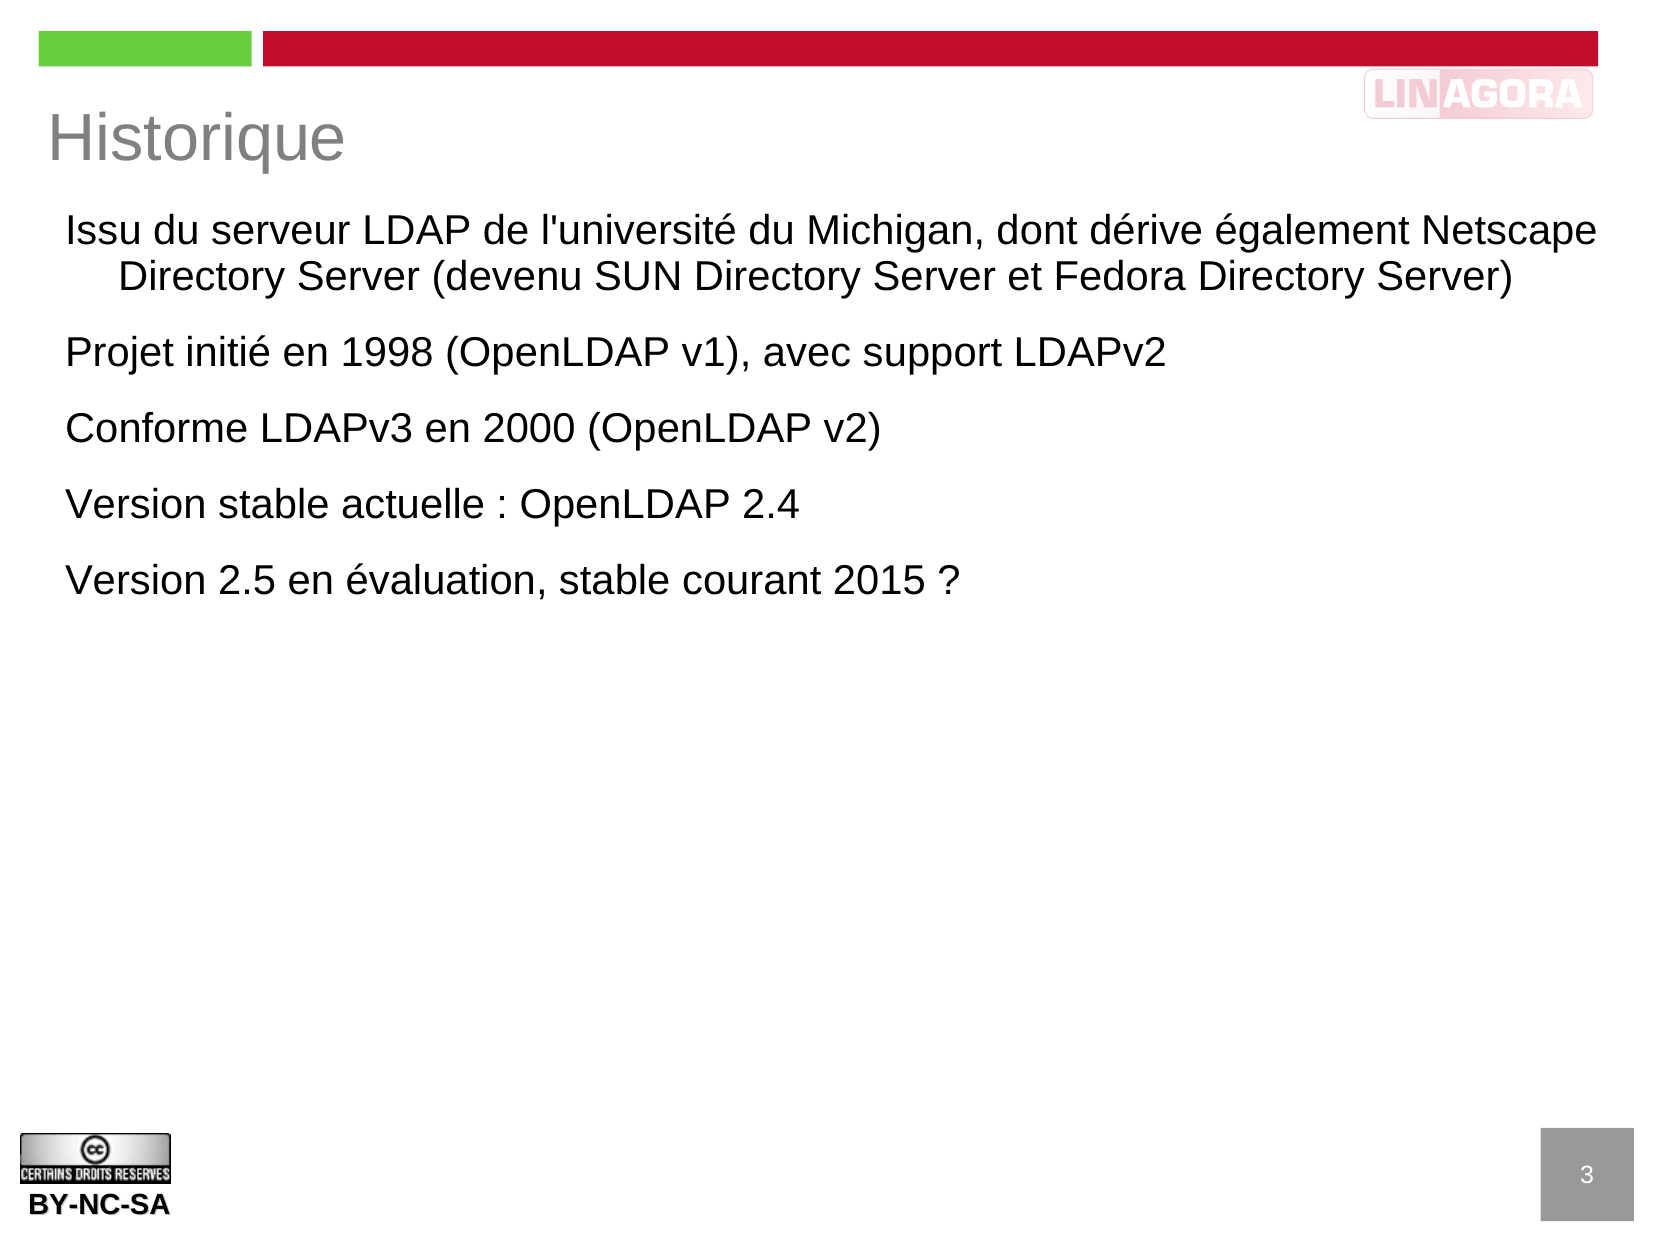

# Historique
Issu du serveur LDAP de l'université du Michigan, dont dérive également Netscape Directory Server (devenu SUN Directory Server et Fedora Directory Server)
Projet initié en 1998 (OpenLDAP v1), avec support LDAPv2
Conforme LDAPv3 en 2000 (OpenLDAP v2)
Version stable actuelle : OpenLDAP 2.4
Version 2.5 en évaluation, stable courant 2015 ?